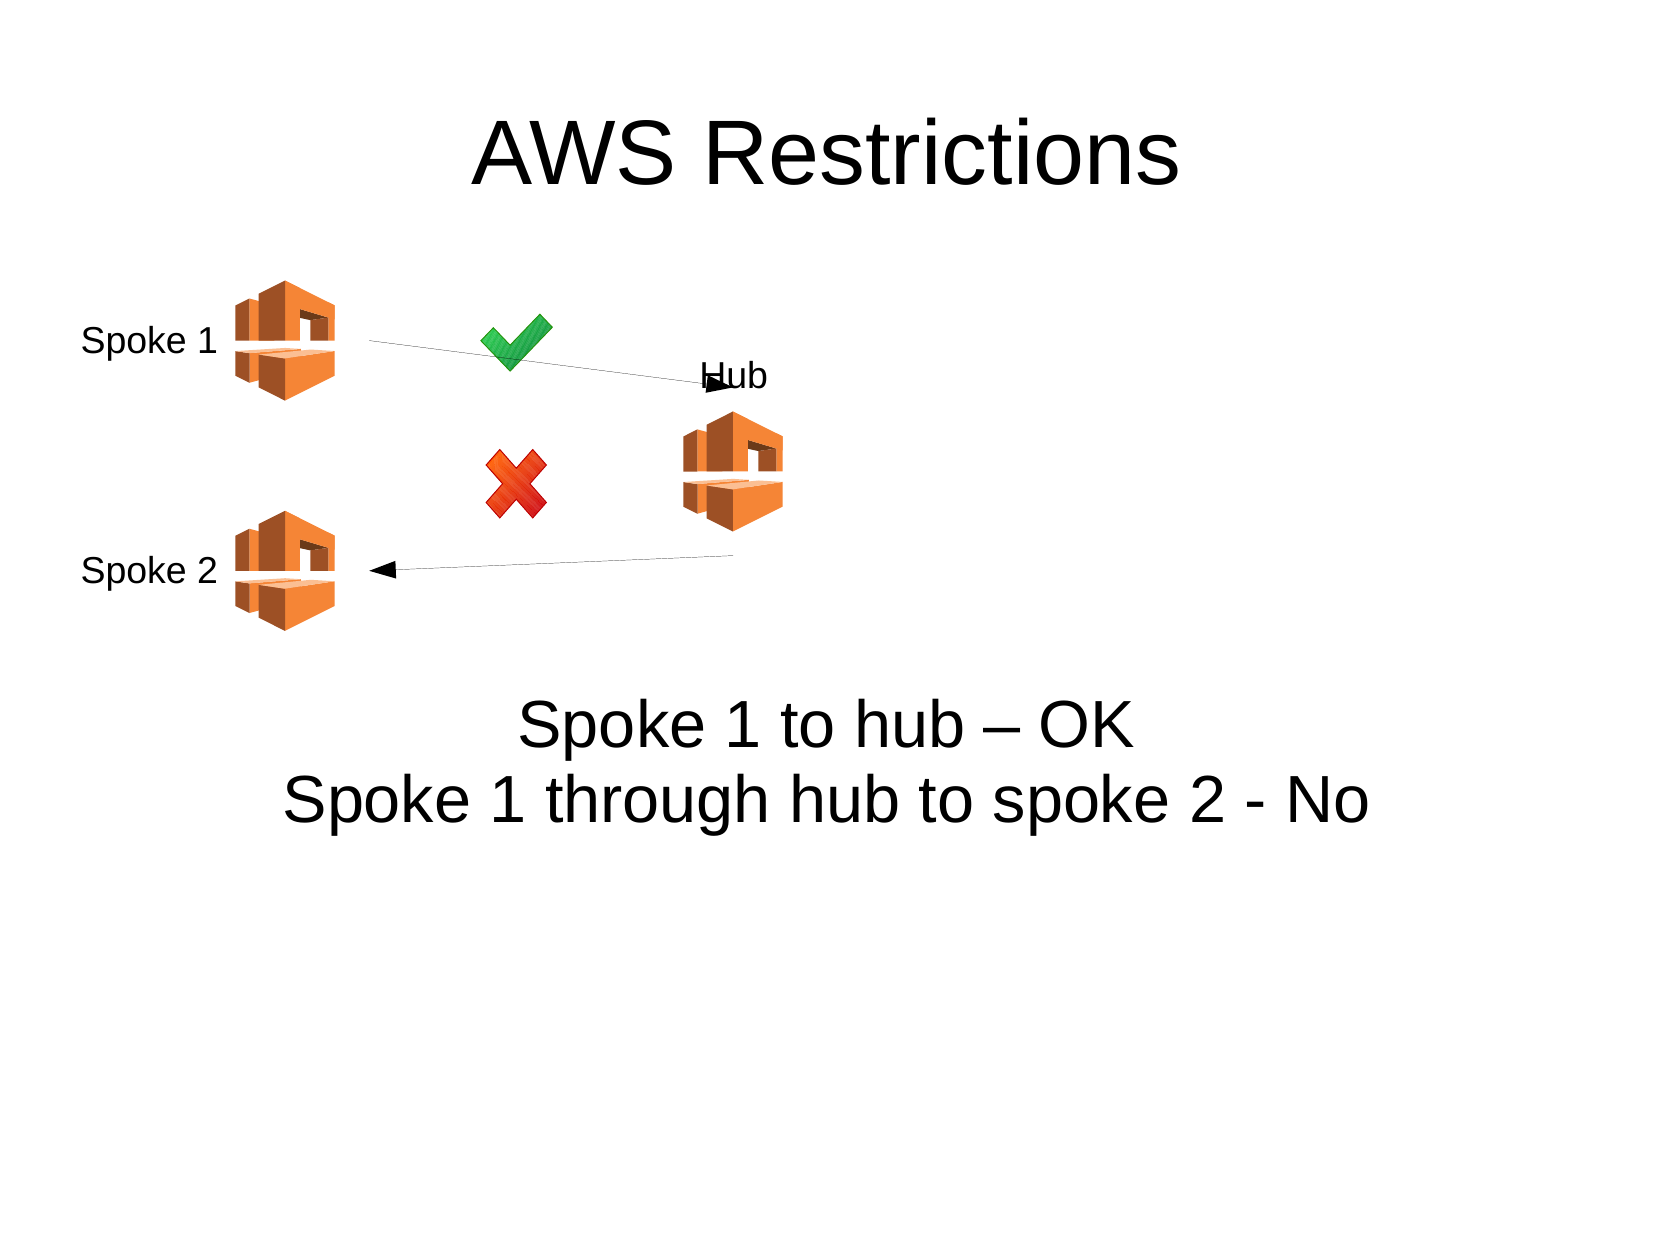

# AWS Restrictions
Spoke 1 to hub – OK
Spoke 1 through hub to spoke 2 - No
Spoke 1
Hub
Spoke 2